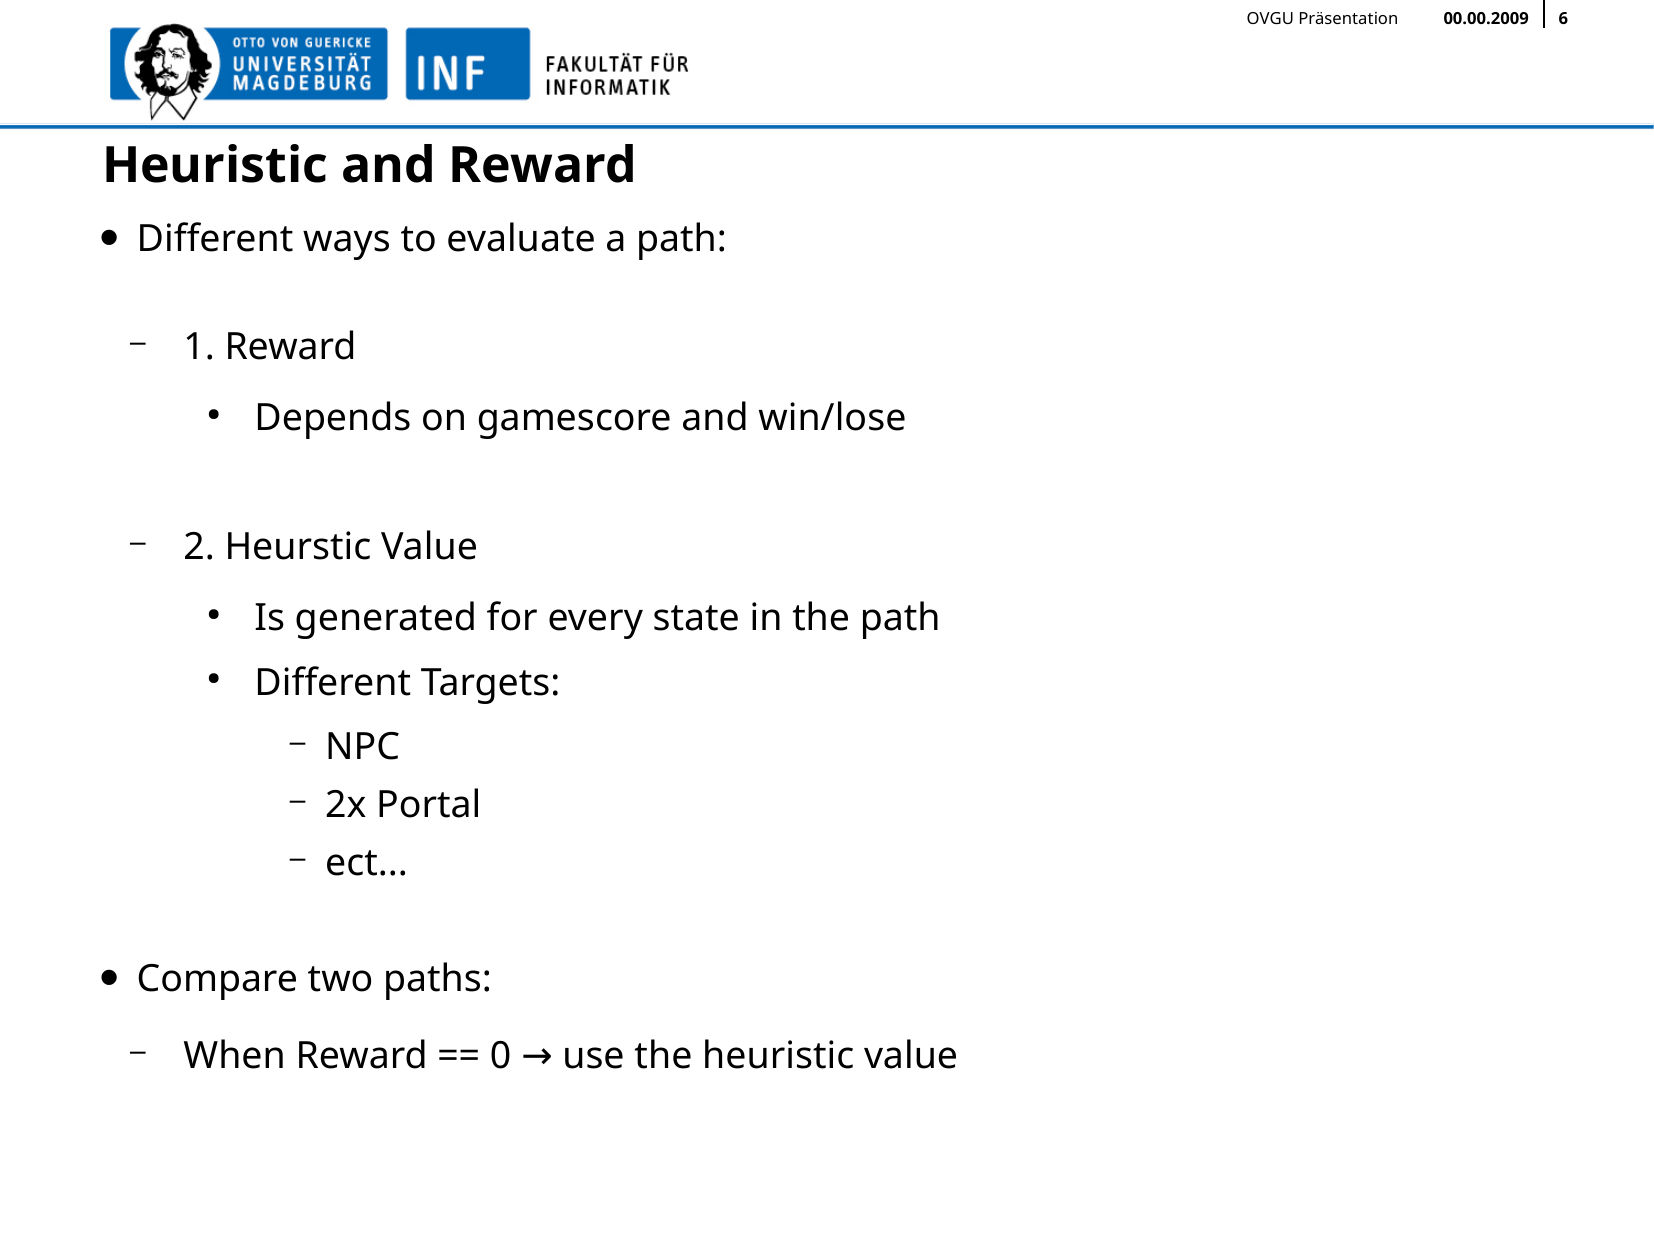

Heuristic and Reward
# Different ways to evaluate a path:
1. Reward
Depends on gamescore and win/lose
2. Heurstic Value
Is generated for every state in the path
Different Targets:
NPC
2x Portal
ect...
Compare two paths:
When Reward == 0 → use the heuristic value